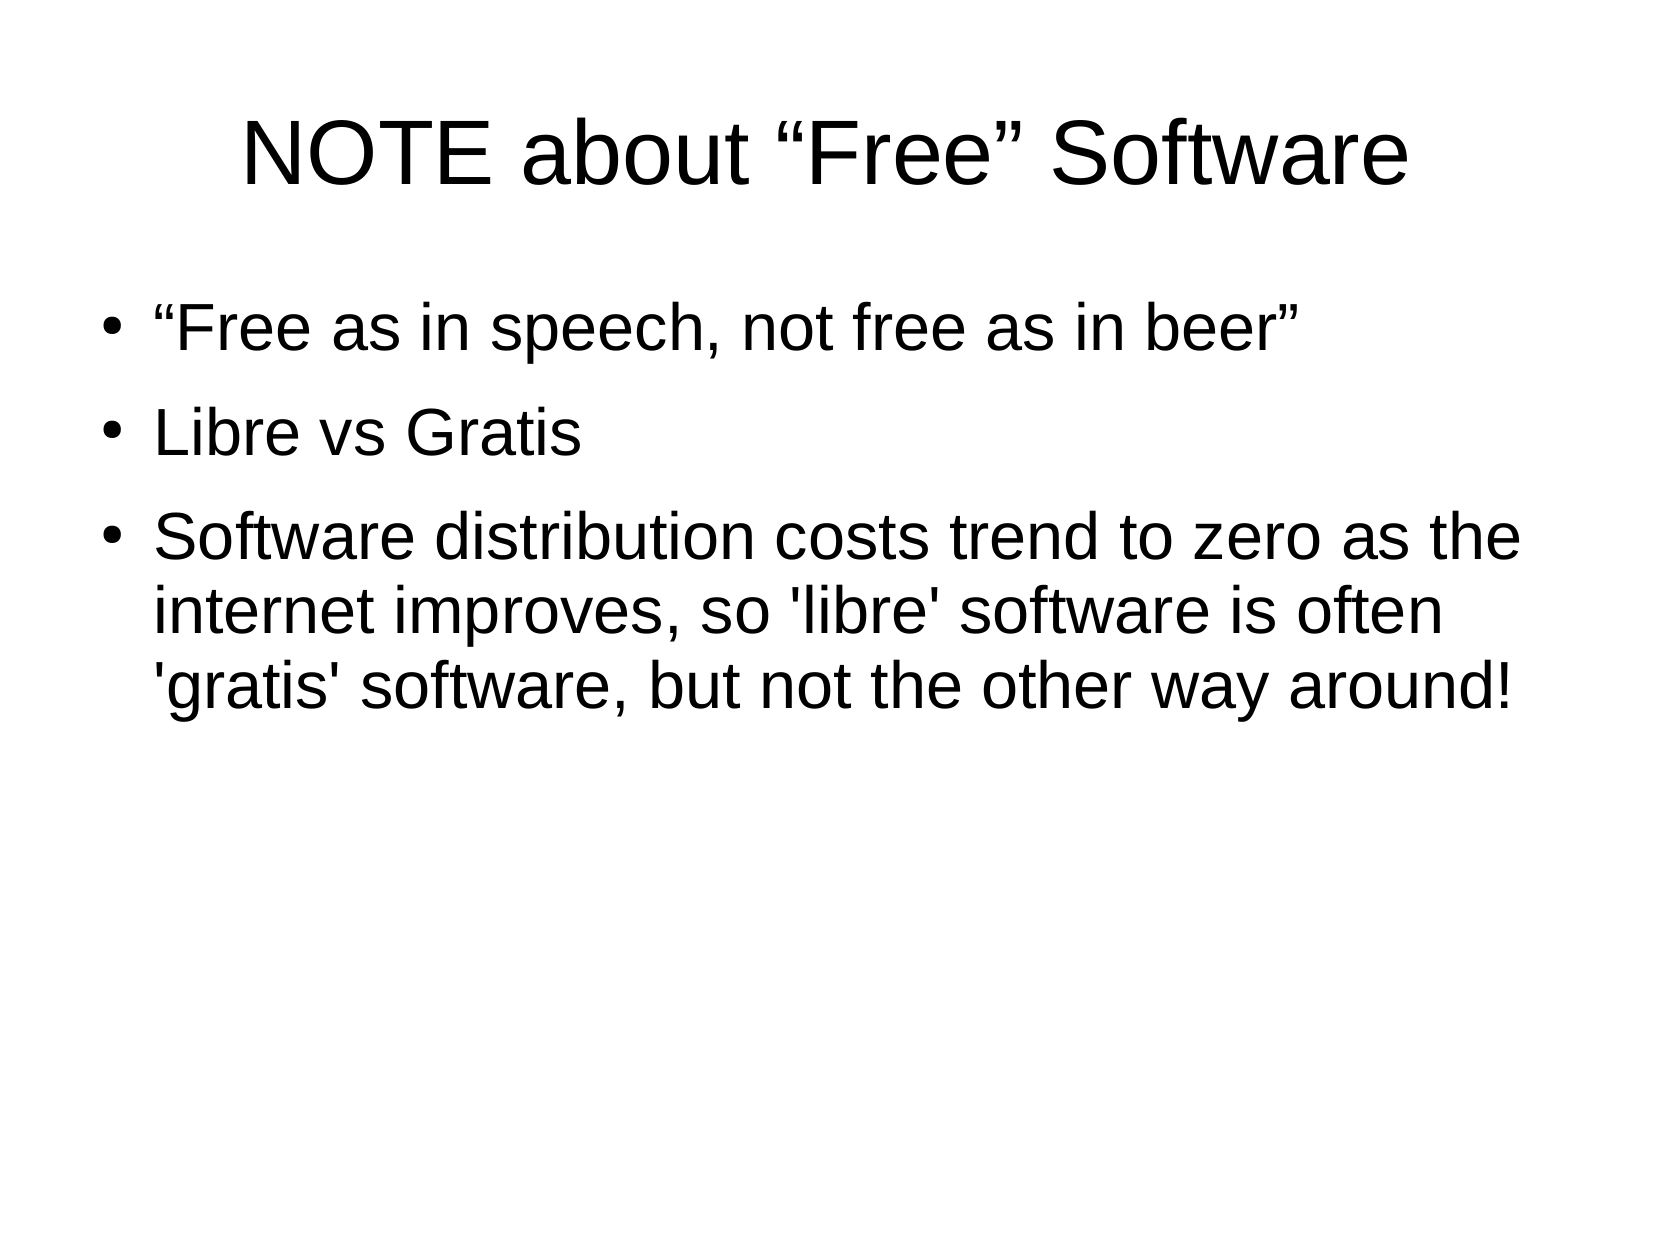

# NOTE about “Free” Software
“Free as in speech, not free as in beer”
Libre vs Gratis
Software distribution costs trend to zero as the internet improves, so 'libre' software is often 'gratis' software, but not the other way around!